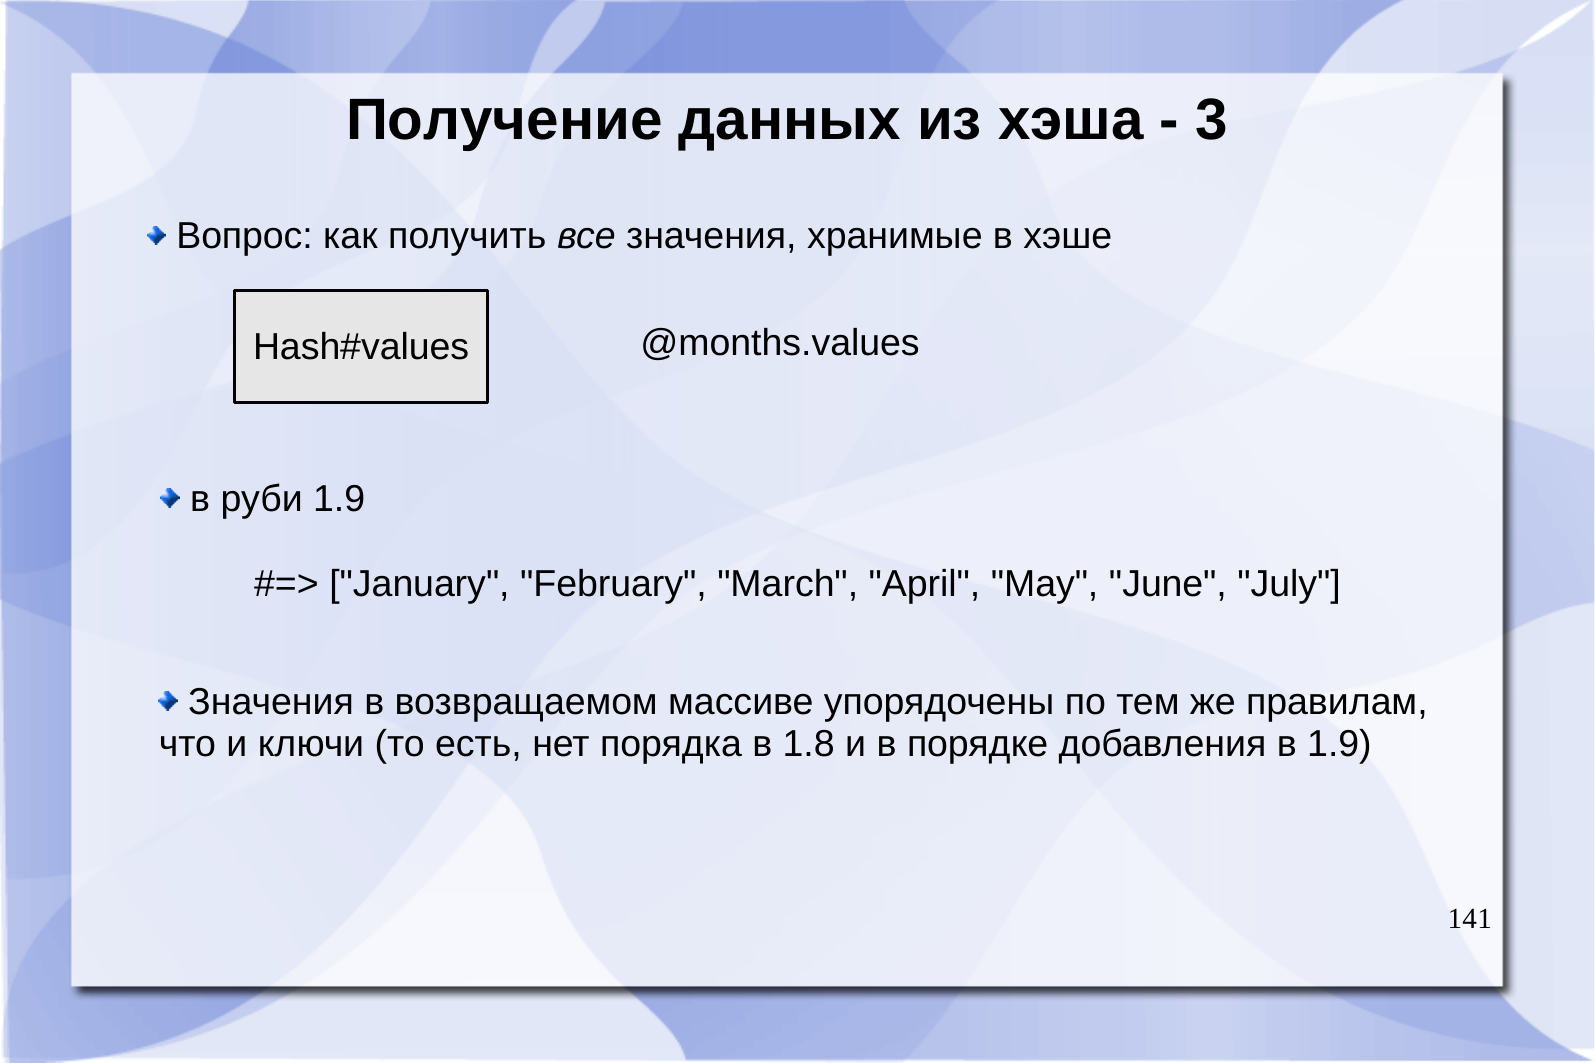

# Получение данных из хэша - 3
 Вопрос: как получить все значения, хранимые в хэше
Hash#values
@months.values
 в руби 1.9
 #=> ["January", "February", "March", "April", "May", "June", "July"]
 Значения в возвращаемом массиве упорядочены по тем же правилам, что и ключи (то есть, нет порядка в 1.8 и в порядке добавления в 1.9)
141